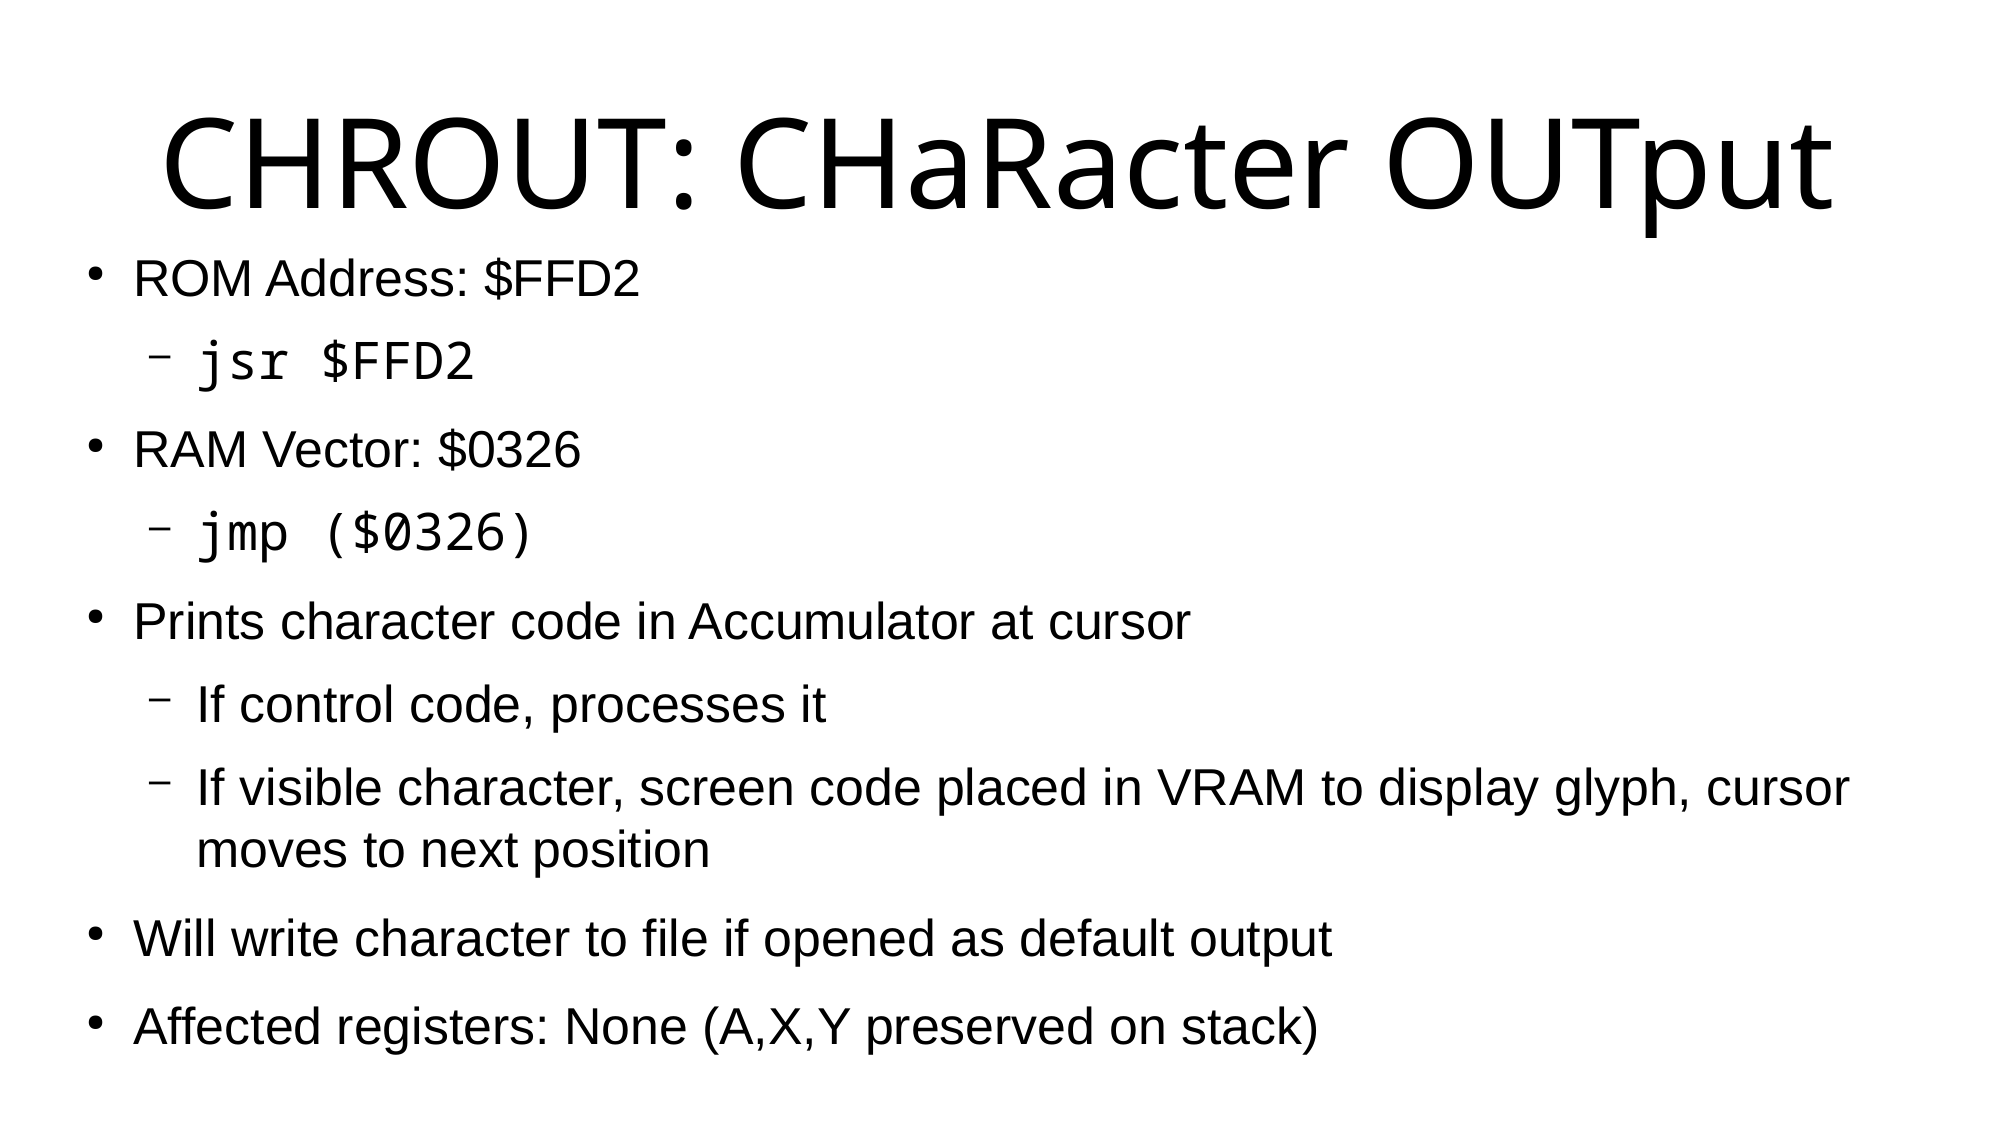

CHROUT: CHaRacter OUTput
# ROM Address: $FFD2
jsr $FFD2
RAM Vector: $0326
jmp ($0326)
Prints character code in Accumulator at cursor
If control code, processes it
If visible character, screen code placed in VRAM to display glyph, cursor moves to next position
Will write character to file if opened as default output
Affected registers: None (A,X,Y preserved on stack)